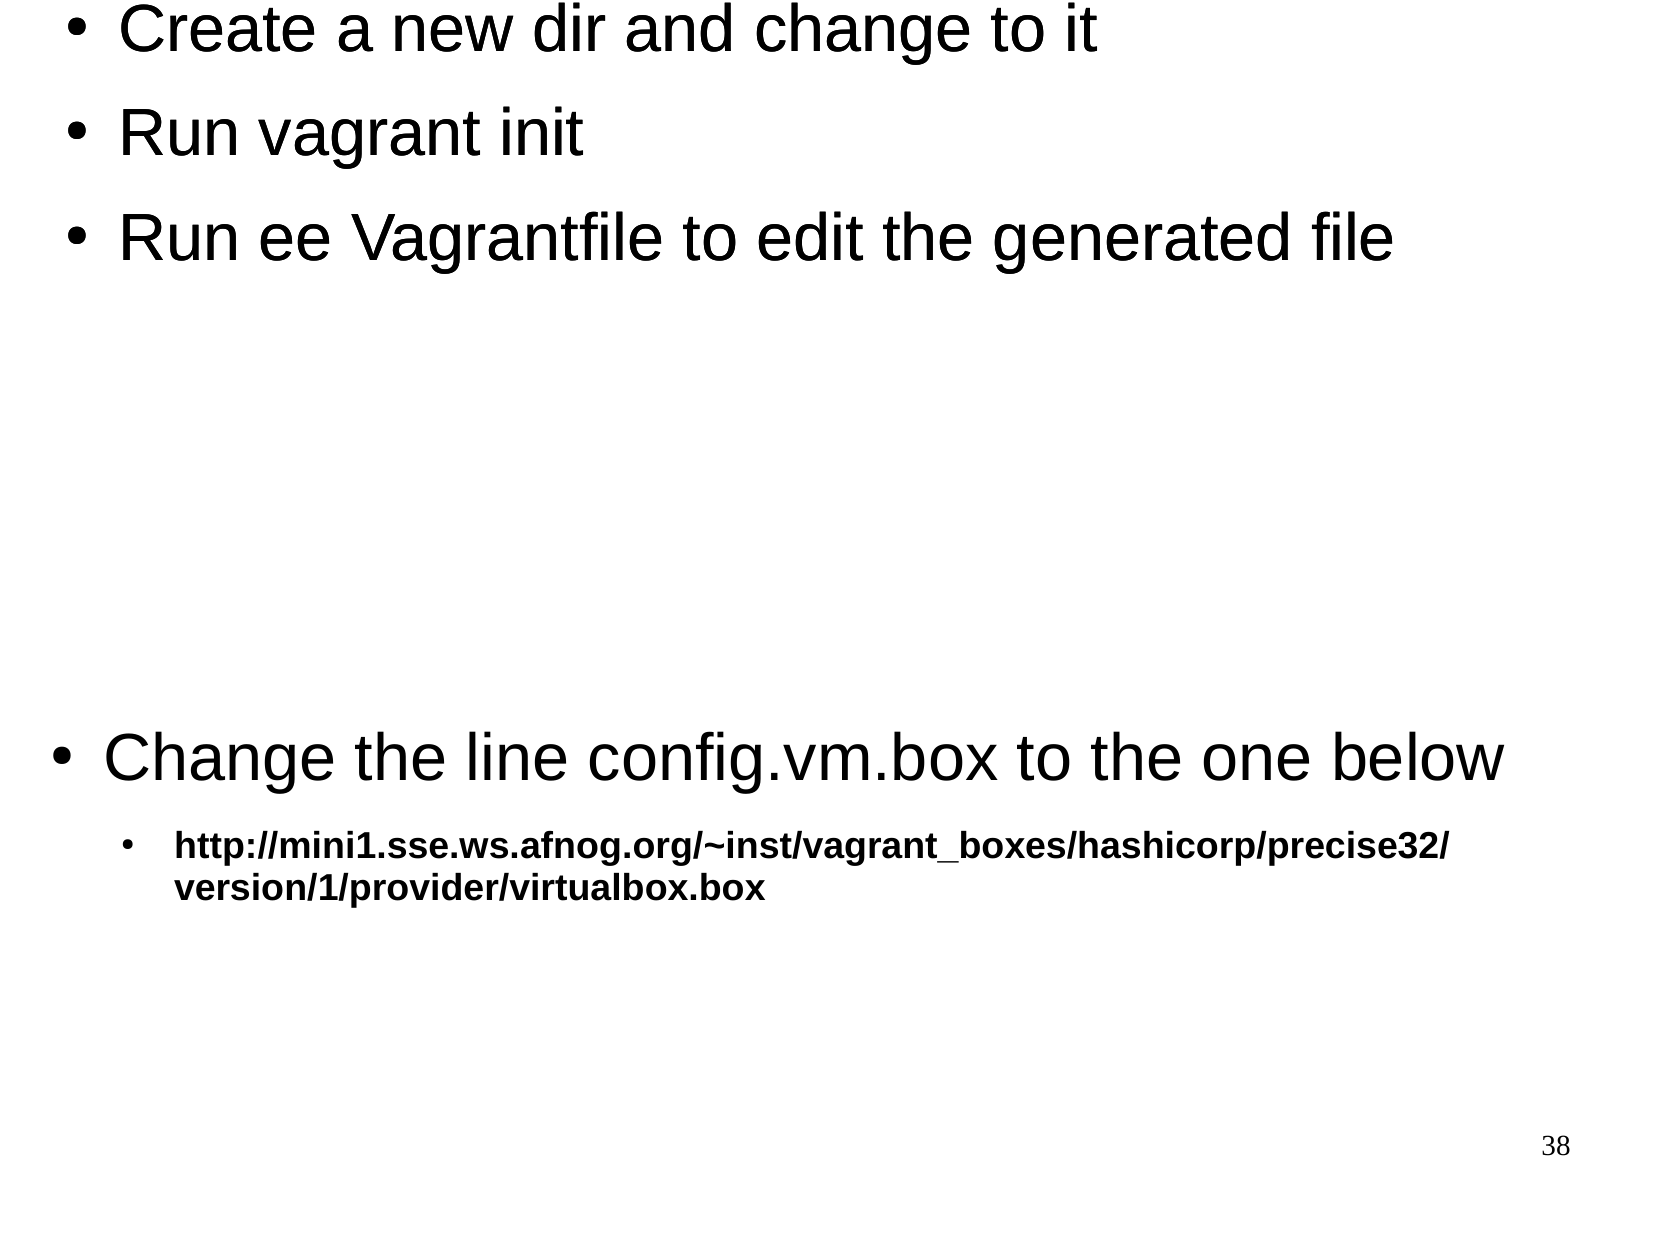

# Create a new dir and change to it
Run vagrant init
Run ee Vagrantfile to edit the generated file
Create a new dir and change to it
Run vagrant init
Run ee Vagrantfile to edit the generated file
Change the line config.vm.box to the one below
http://mini1.sse.ws.afnog.org/~inst/vagrant_boxes/hashicorp/precise32/version/1/provider/virtualbox.box
38